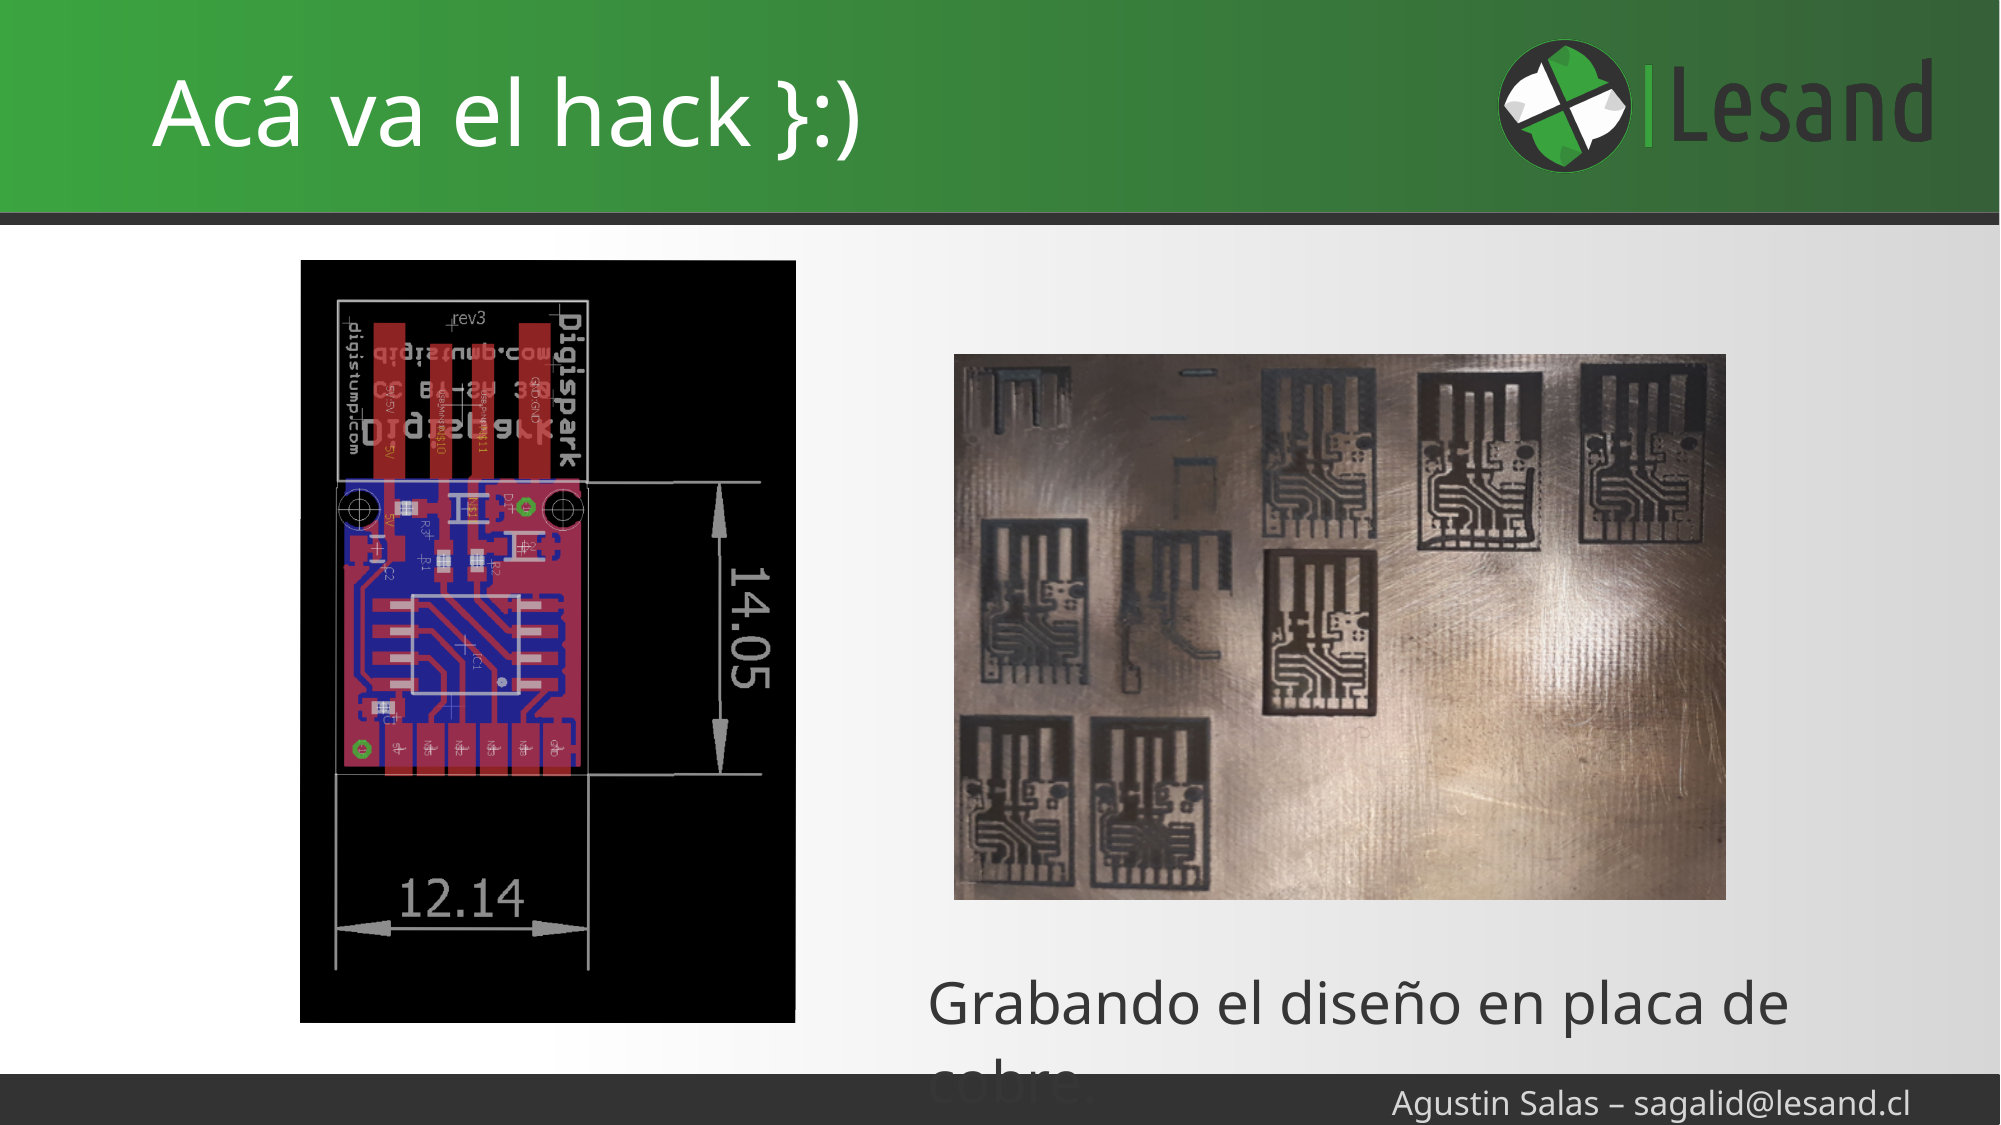

Acá va el hack }:)
Grabando el diseño en placa de cobre.